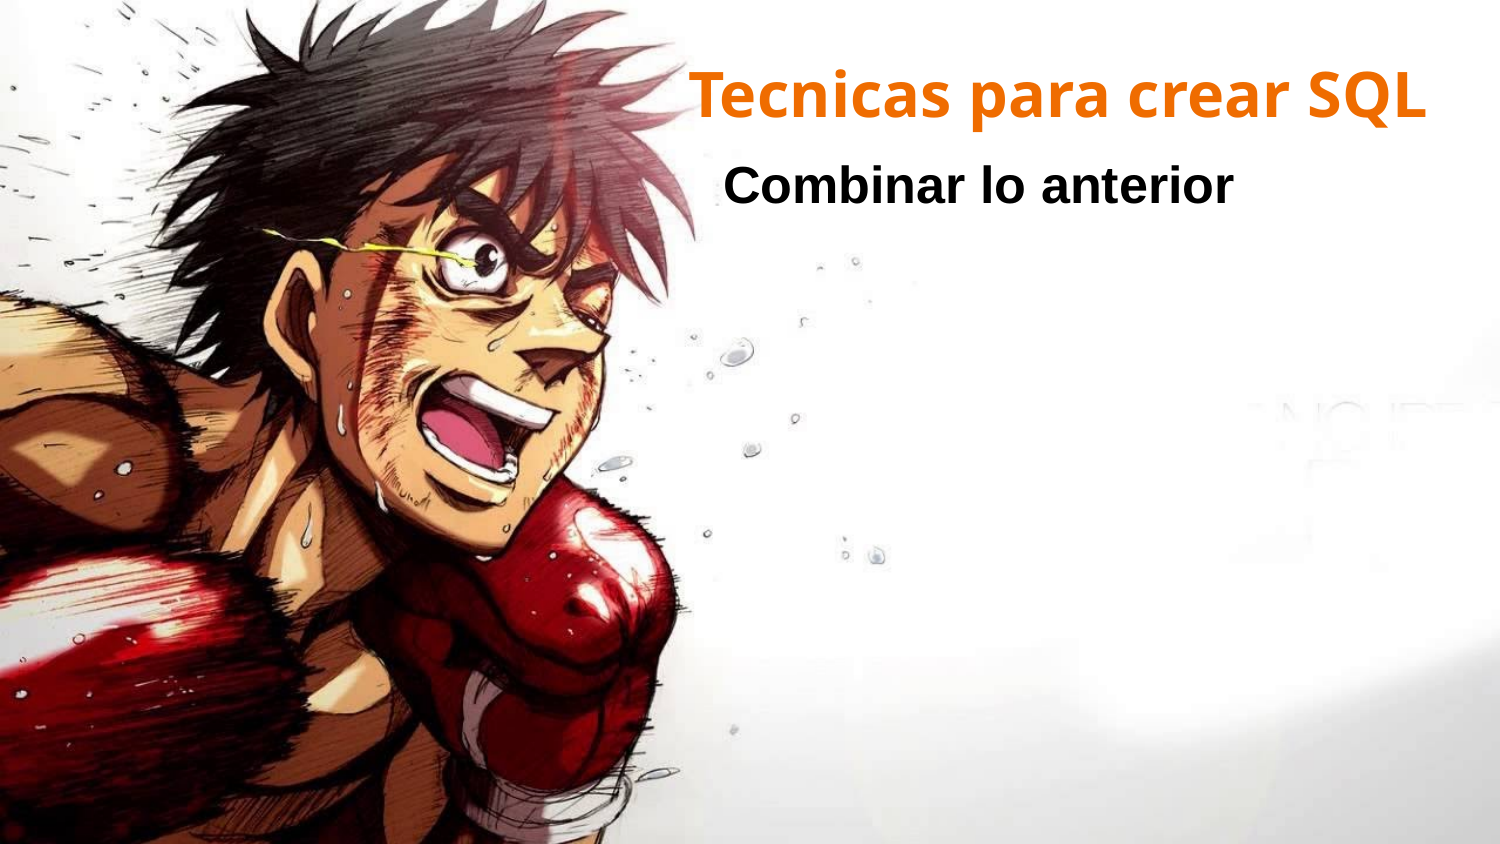

# Tecnicas para crear SQL
Combinar lo anterior